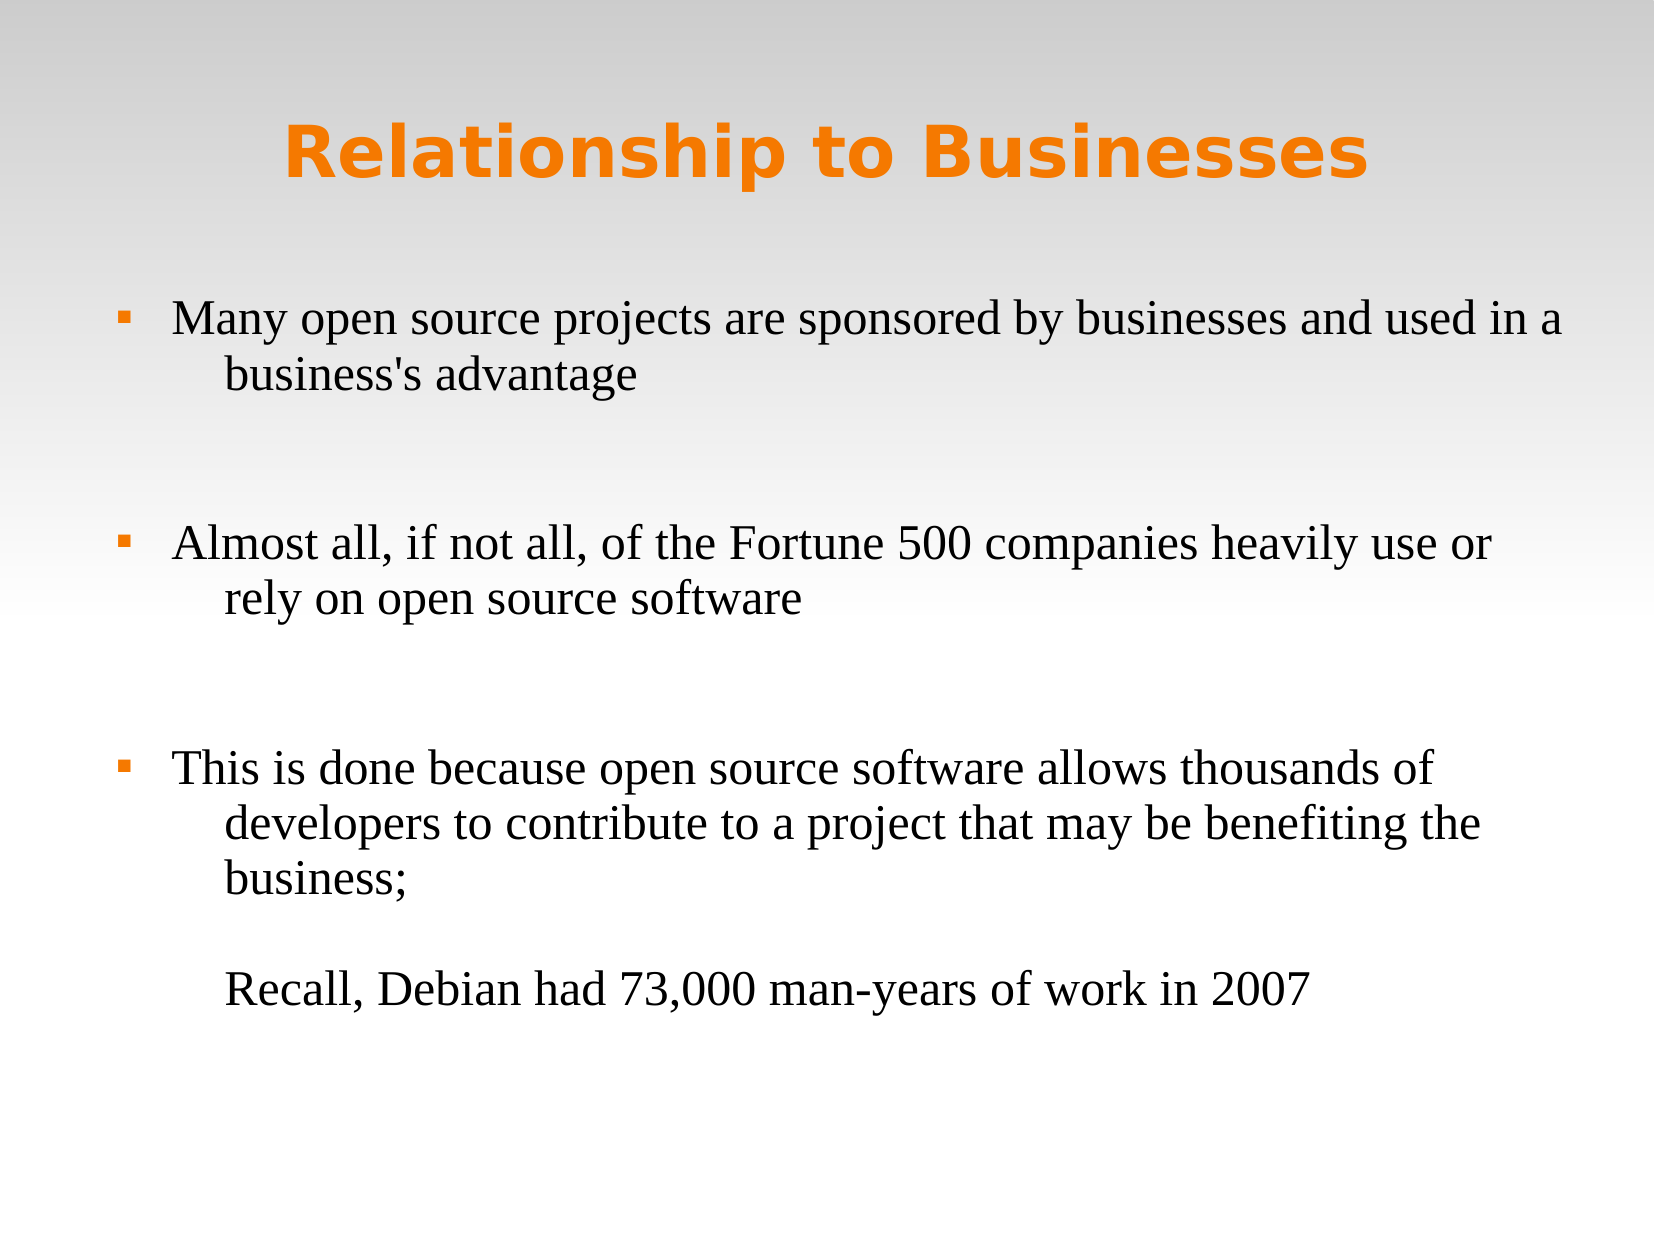

# Relationship to Businesses
Many open source projects are sponsored by businesses and used in a business's advantage
Almost all, if not all, of the Fortune 500 companies heavily use or rely on open source software
This is done because open source software allows thousands of developers to contribute to a project that may be benefiting the business;
Recall, Debian had 73,000 man-years of work in 2007